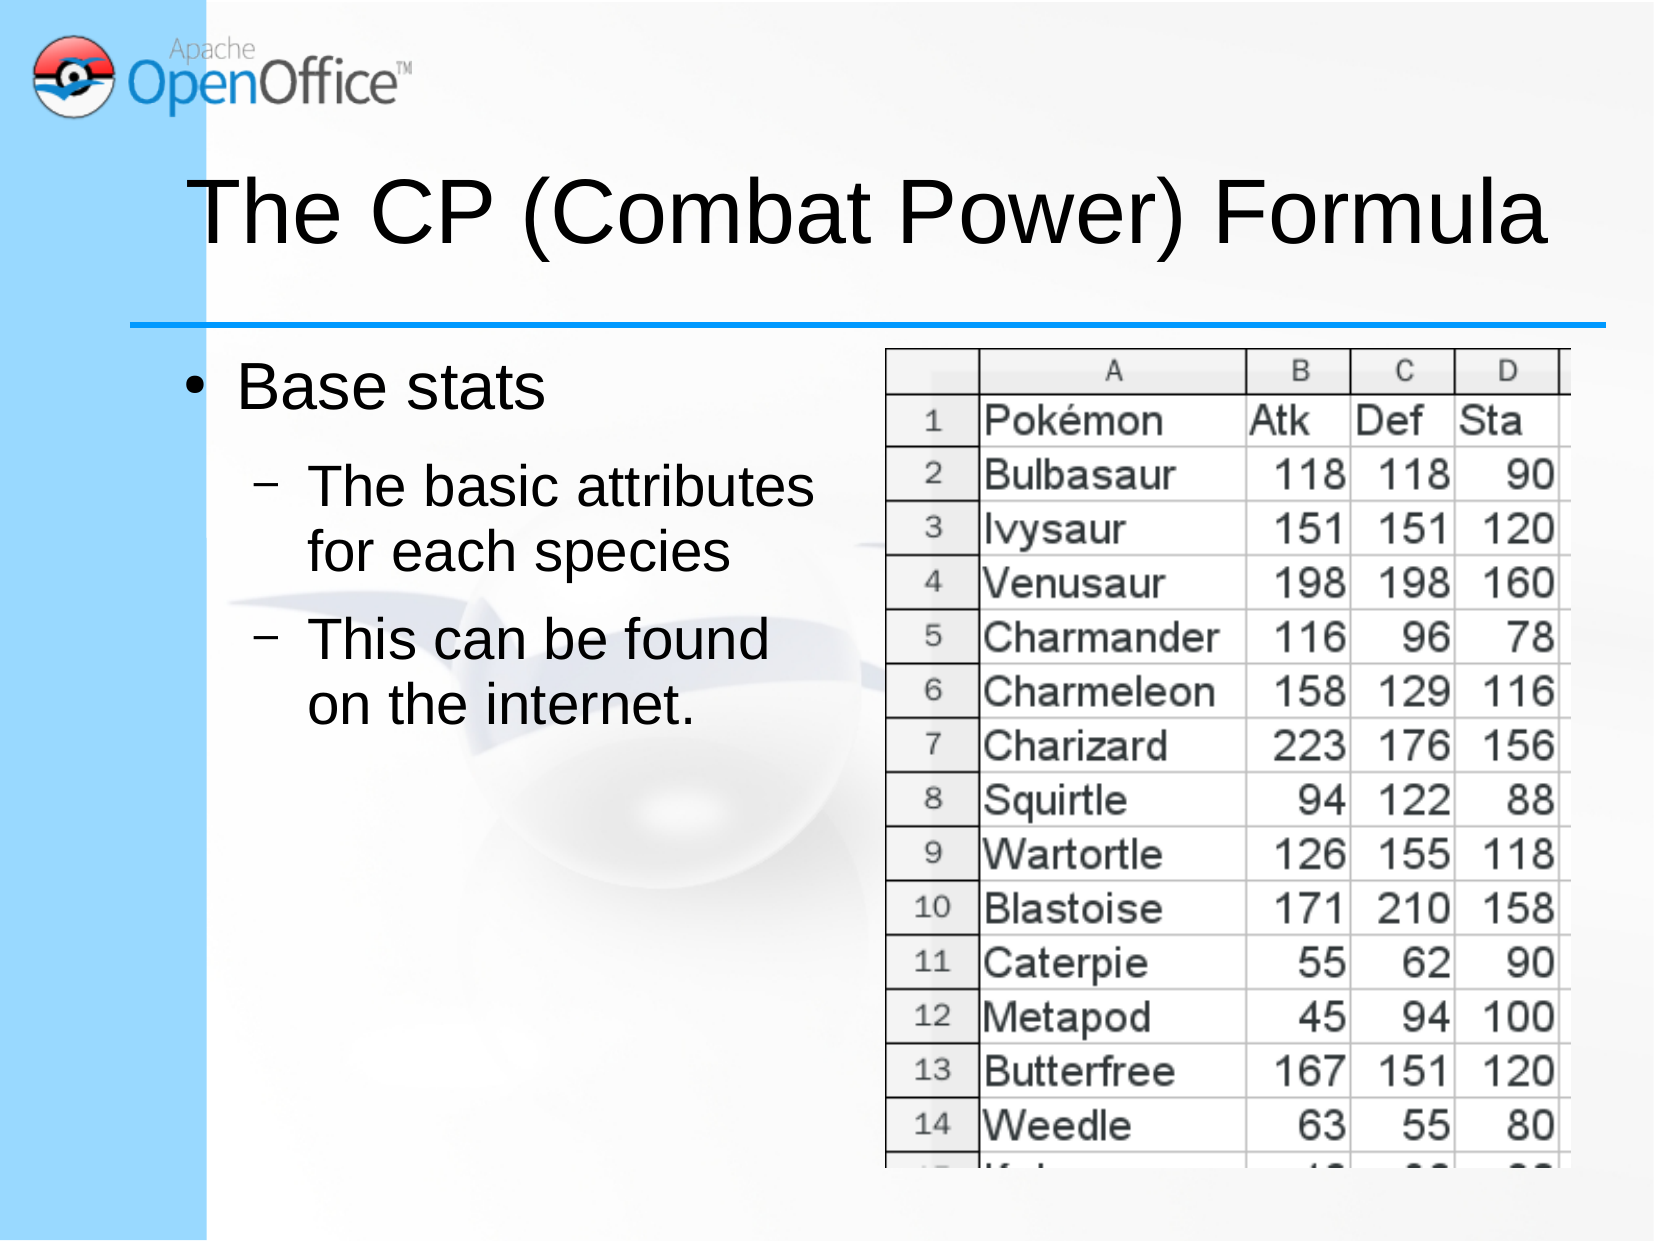

# The CP (Combat Power) Formula
Base stats
The basic attributes for each species
This can be found on the internet.